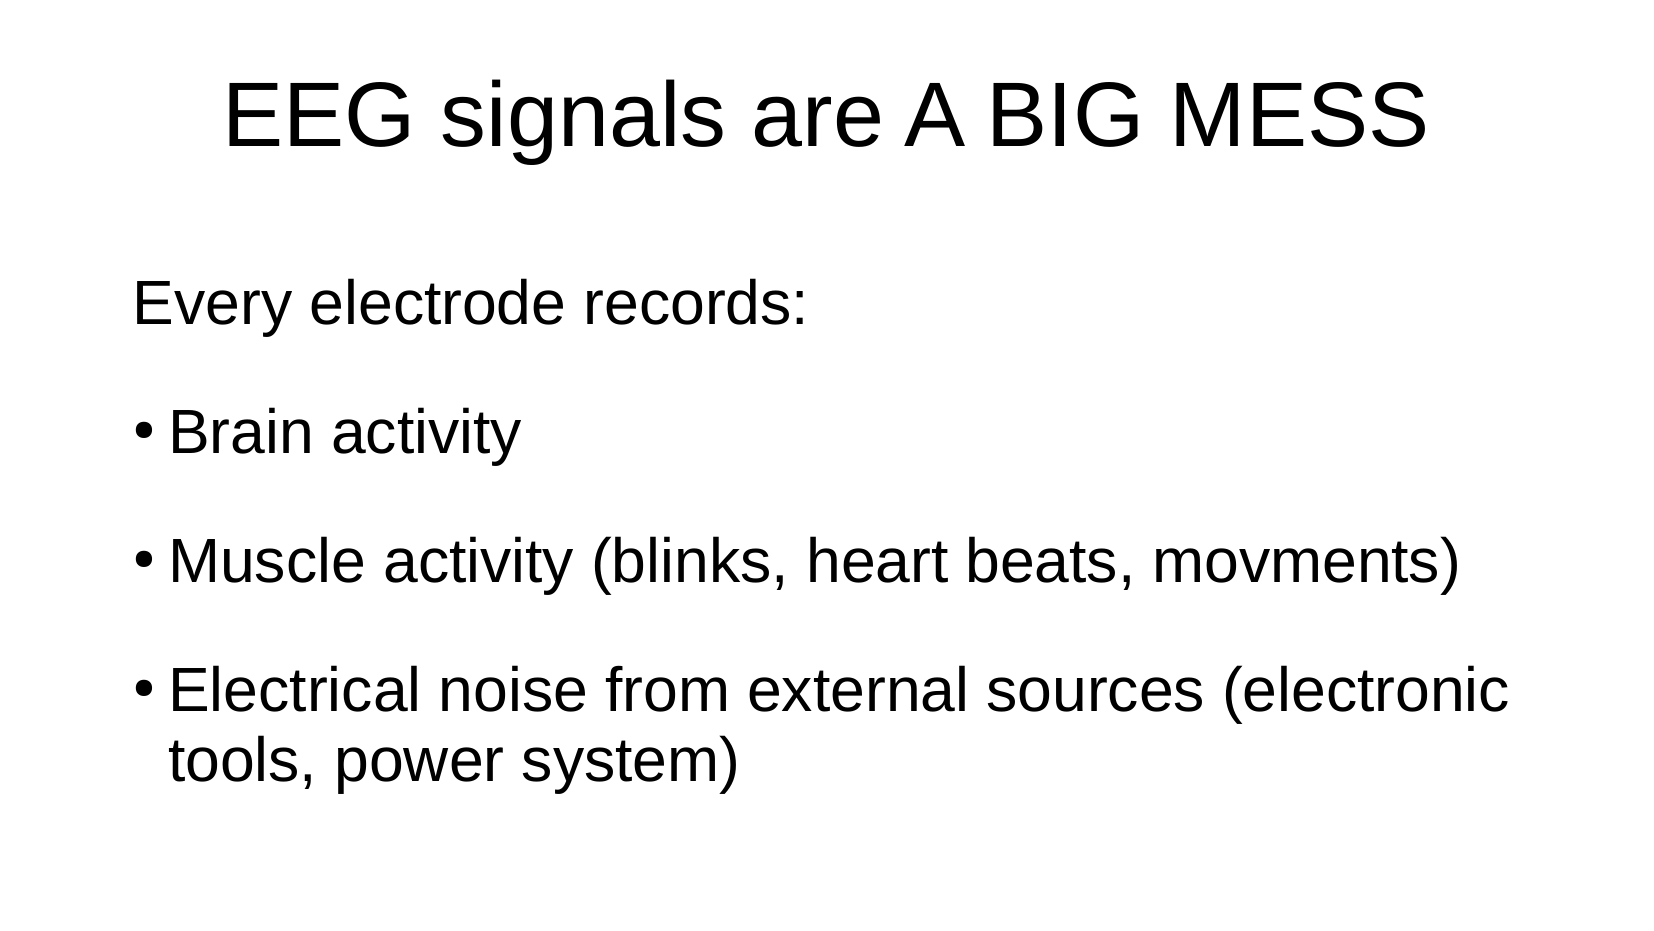

# EEG signals are A BIG MESS
Every electrode records:
Brain activity
Muscle activity (blinks, heart beats, movments)
Electrical noise from external sources (electronic tools, power system)